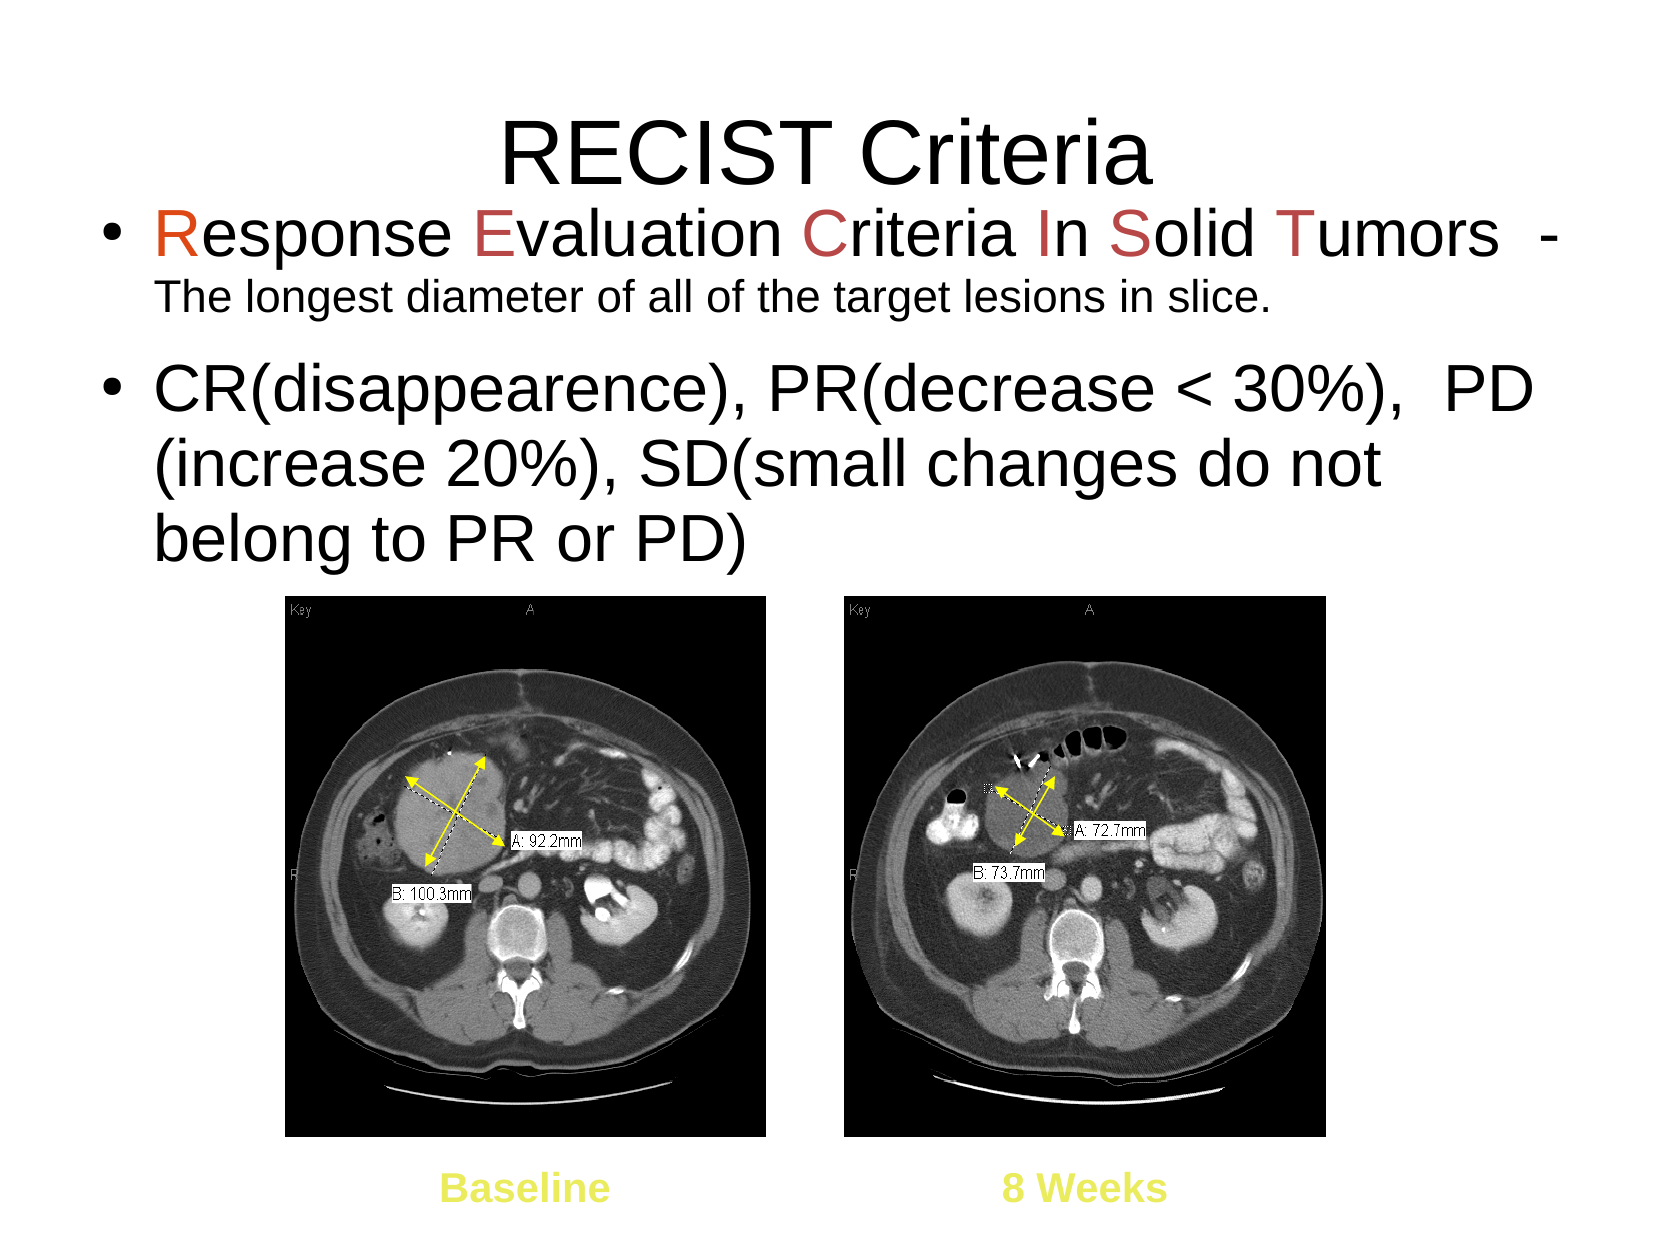

# RECIST Criteria
Response Evaluation Criteria In Solid Tumors -The longest diameter of all of the target lesions in slice.
CR(disappearence), PR(decrease < 30%), PD (increase 20%), SD(small changes do not belong to PR or PD)
Baseline
8 Weeks